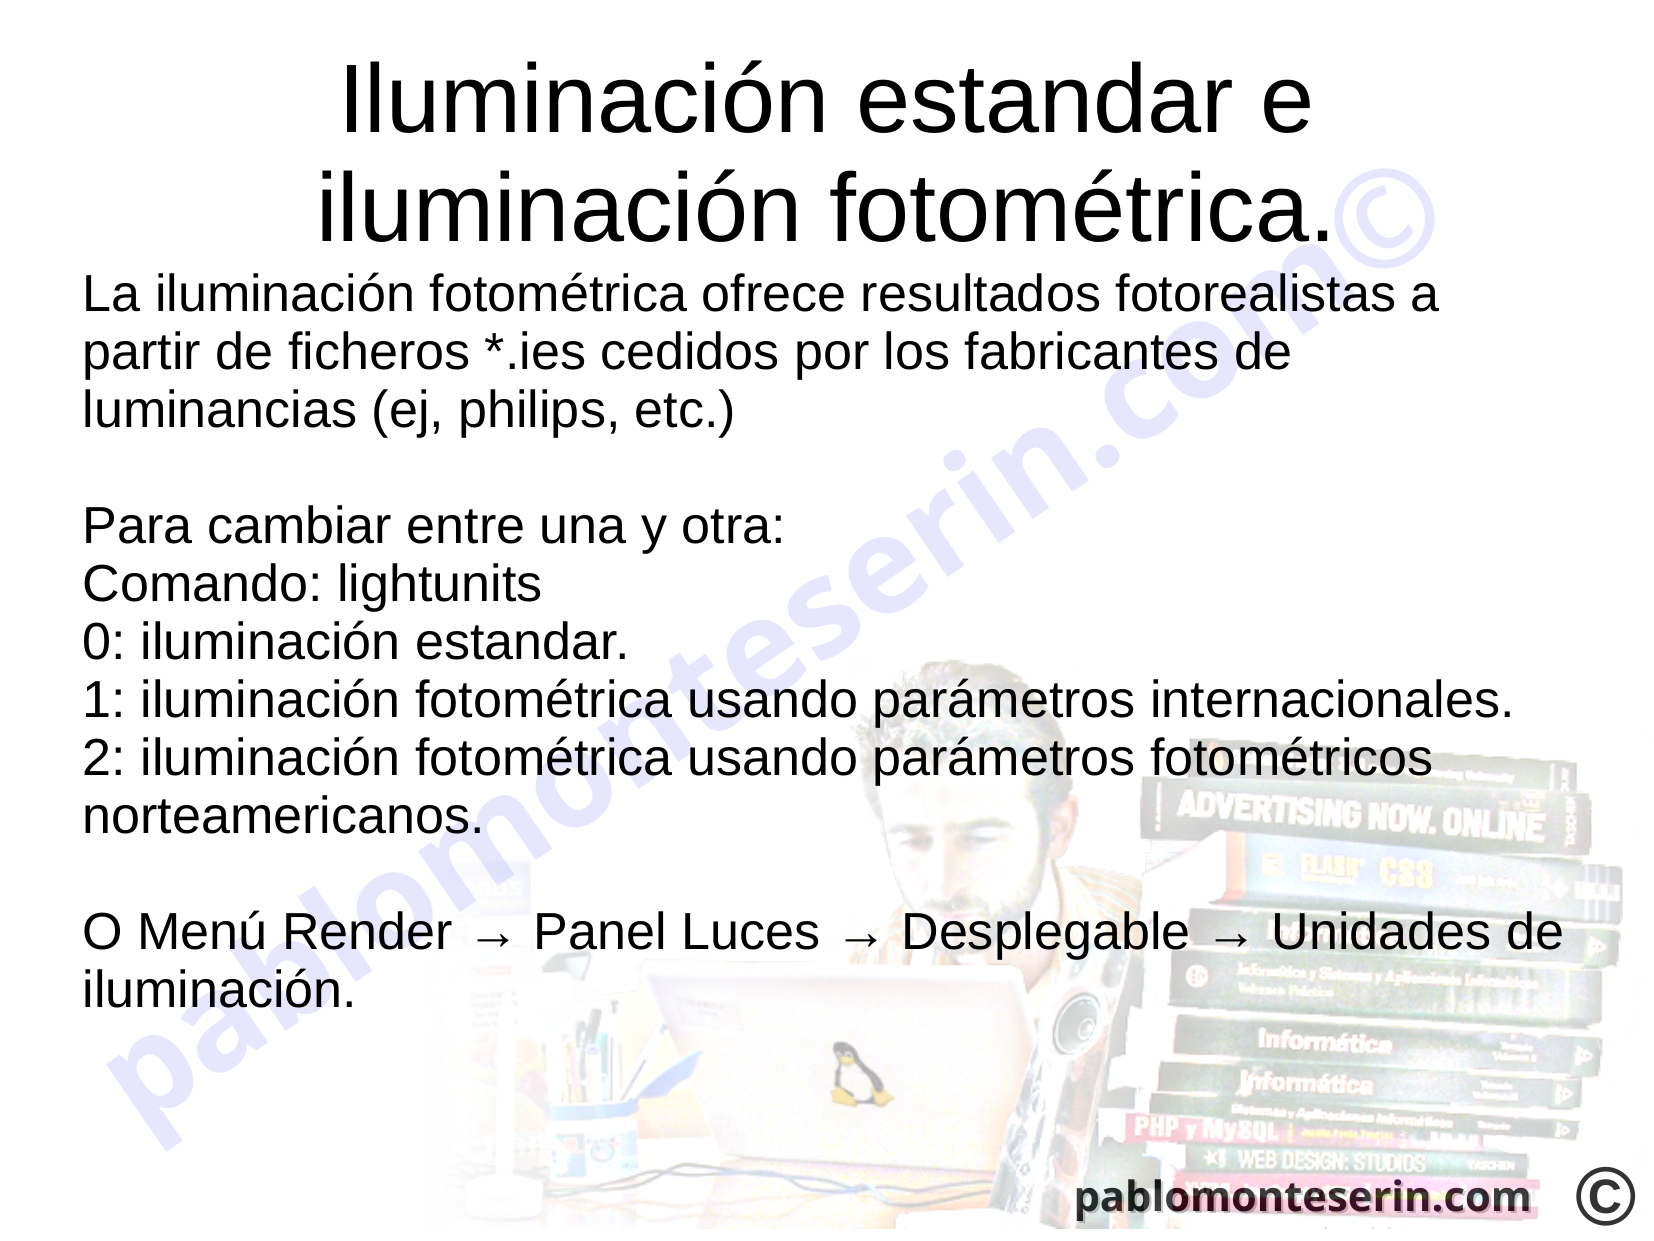

# Iluminación estandar e iluminación fotométrica.
La iluminación fotométrica ofrece resultados fotorealistas a partir de ficheros *.ies cedidos por los fabricantes de luminancias (ej, philips, etc.)
Para cambiar entre una y otra:
Comando: lightunits
0: iluminación estandar.
1: iluminación fotométrica usando parámetros internacionales.
2: iluminación fotométrica usando parámetros fotométricos norteamericanos.
O Menú Render → Panel Luces → Desplegable → Unidades de iluminación.